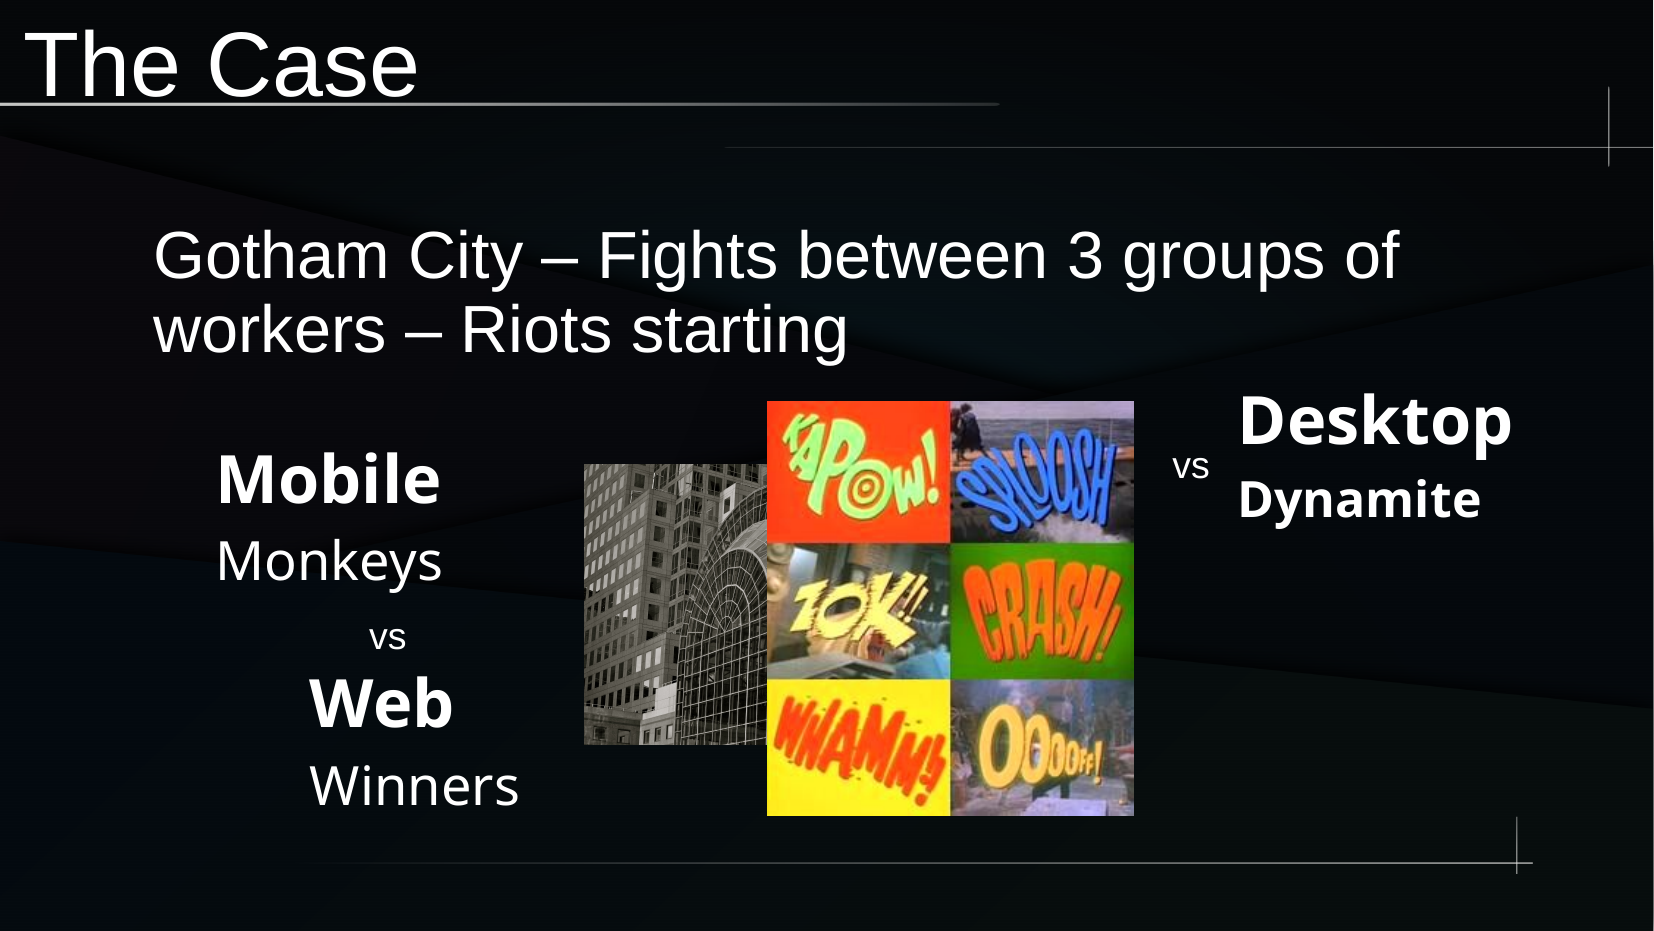

# The Case
Gotham City – Fights between 3 groups of workers – Riots starting
Desktop Dynamite
Mobile Monkeys
vs
vs
Web Winners